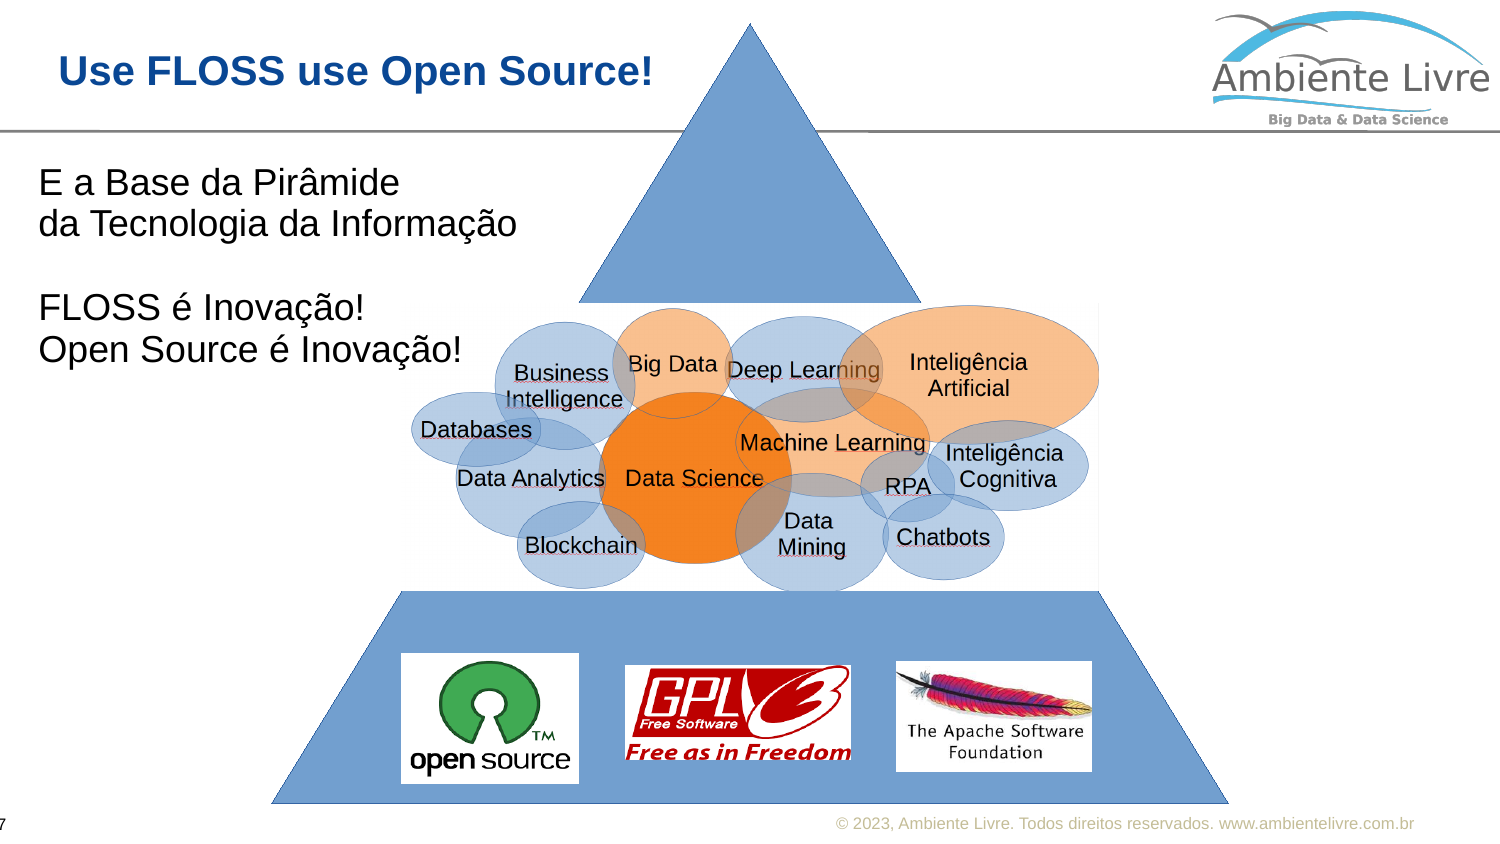

# Use FLOSS use Open Source!
E a Base da Pirâmide
da Tecnologia da Informação
FLOSS é Inovação!
Open Source é Inovação!